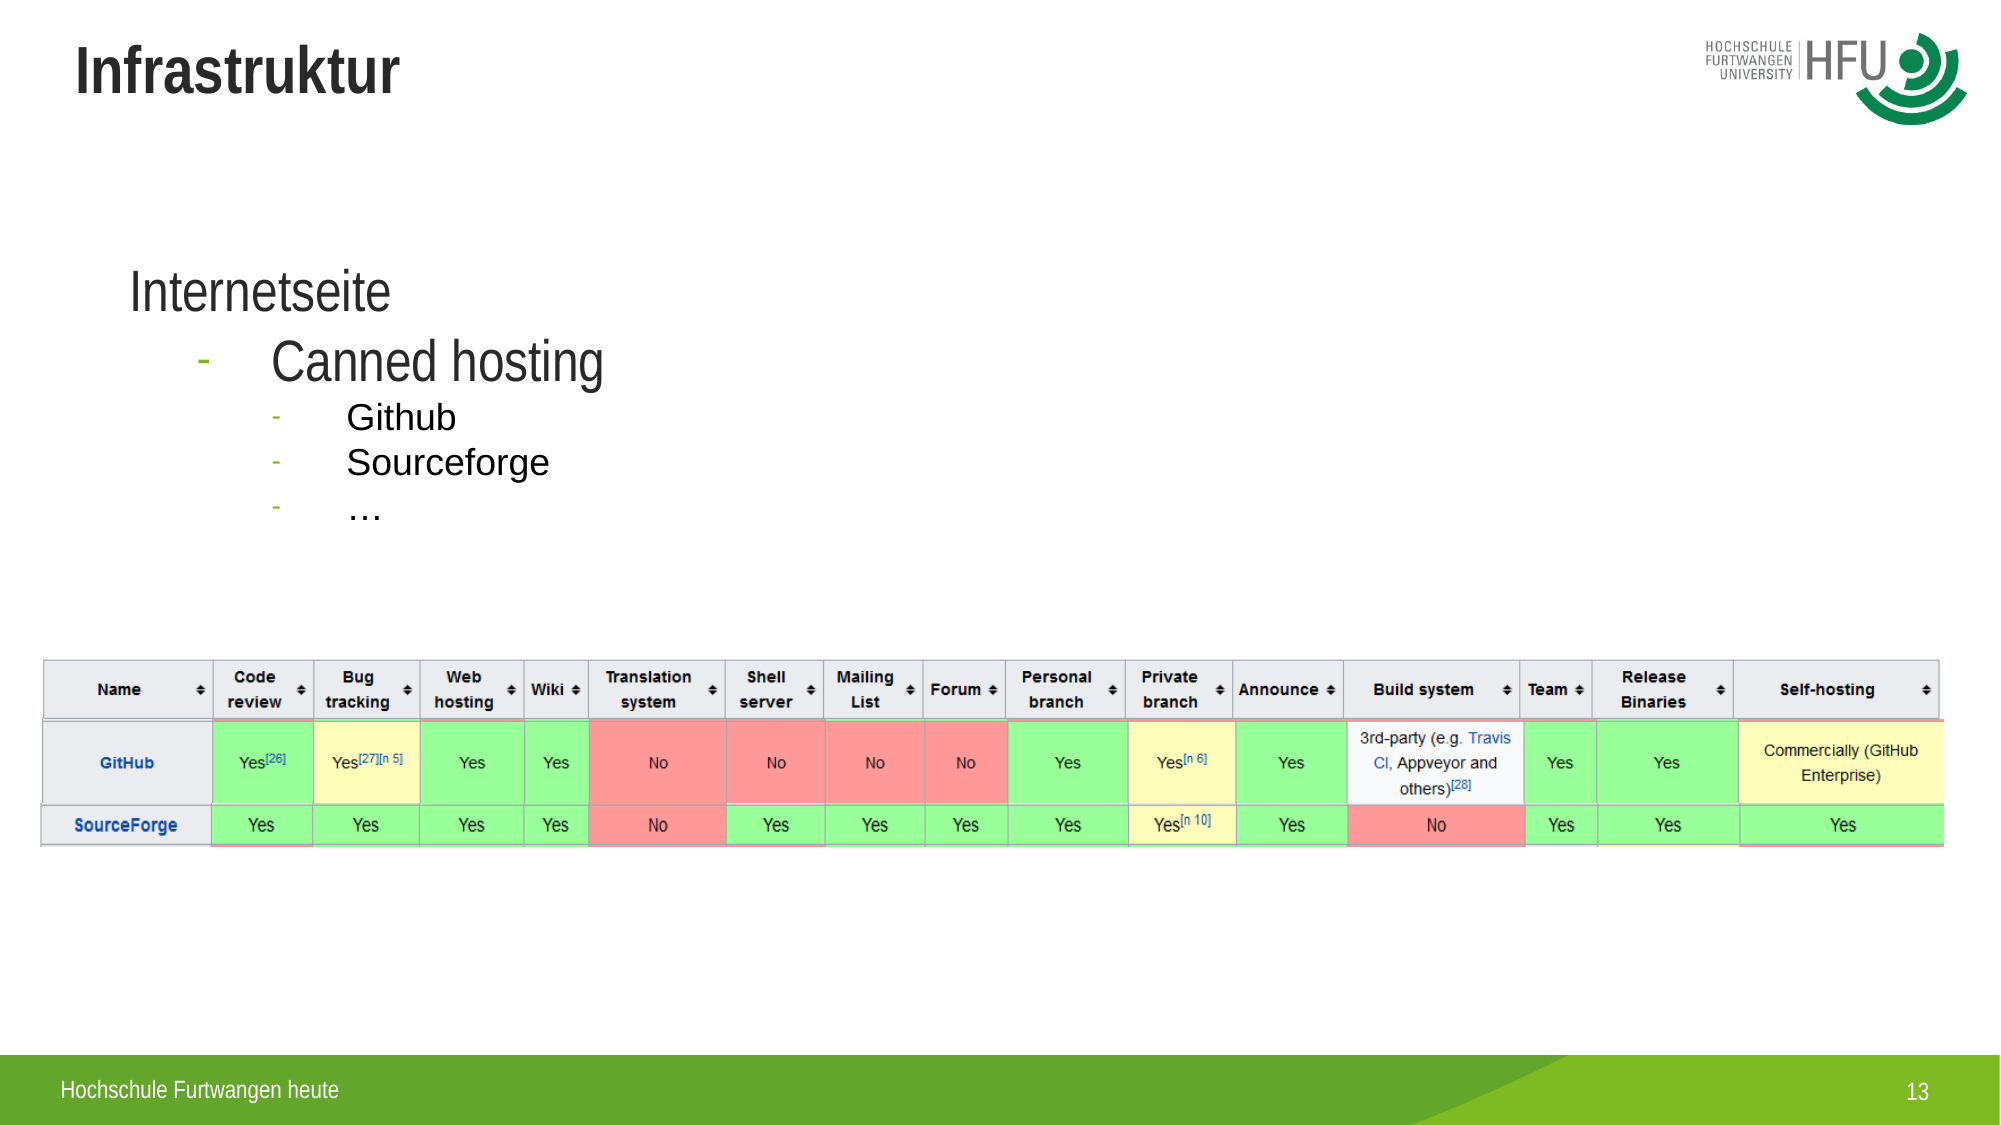

Infrastruktur
Internetseite
Canned hosting
Github
Sourceforge
…
Hochschule Furtwangen heute